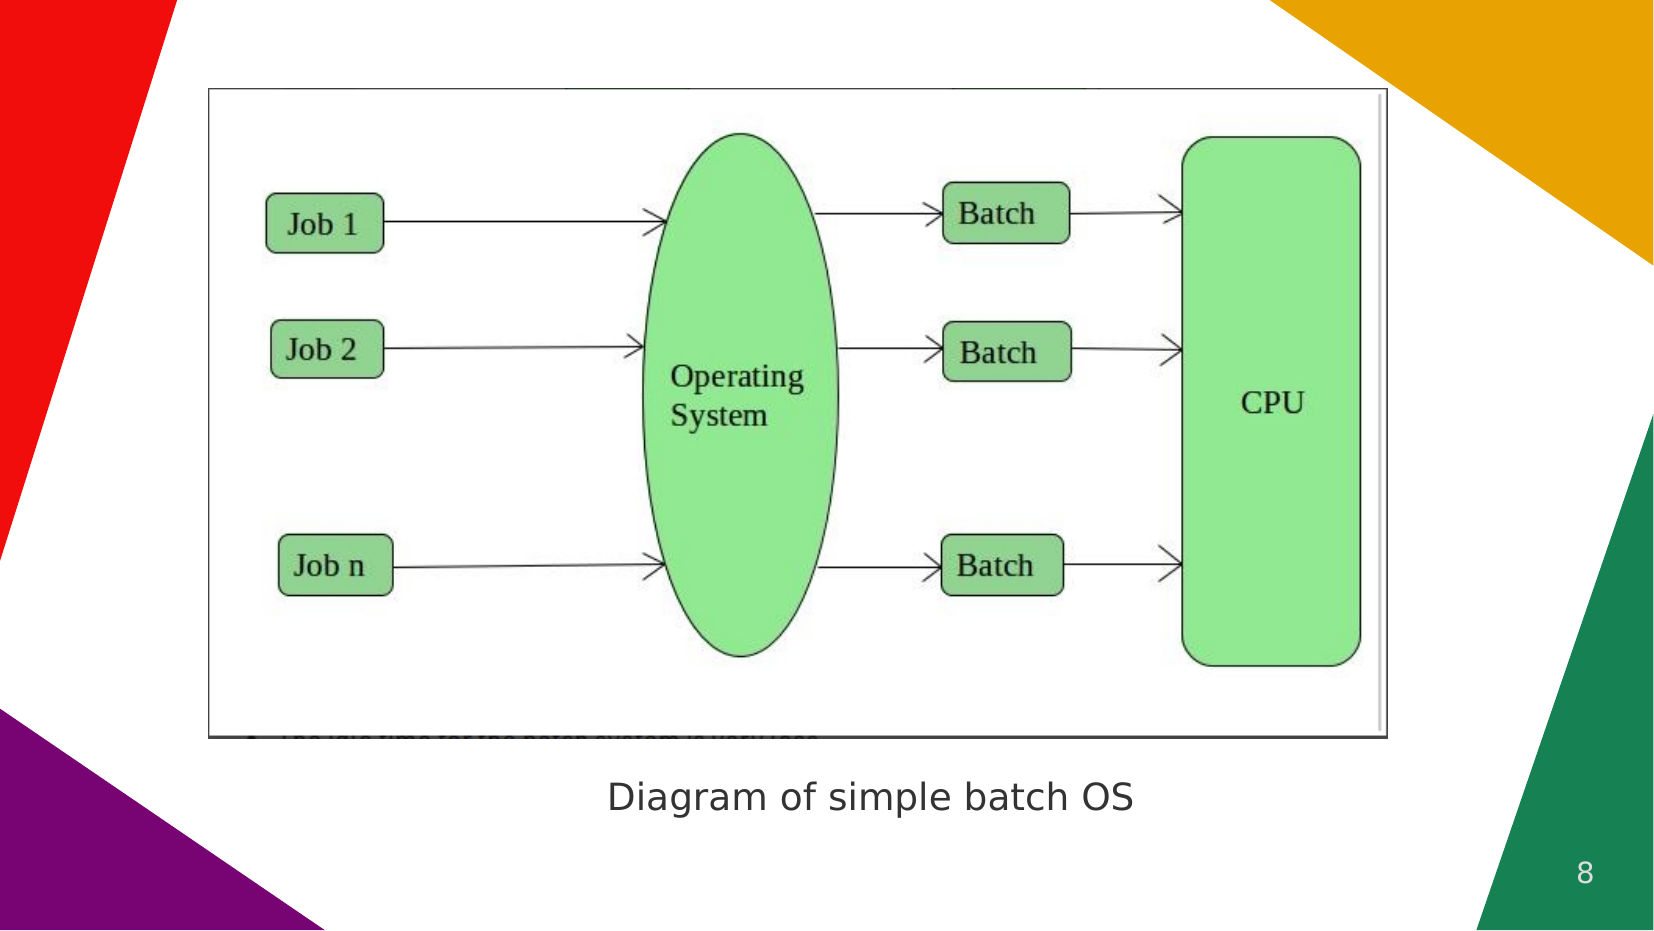

# Diagram of simple batch OS
8